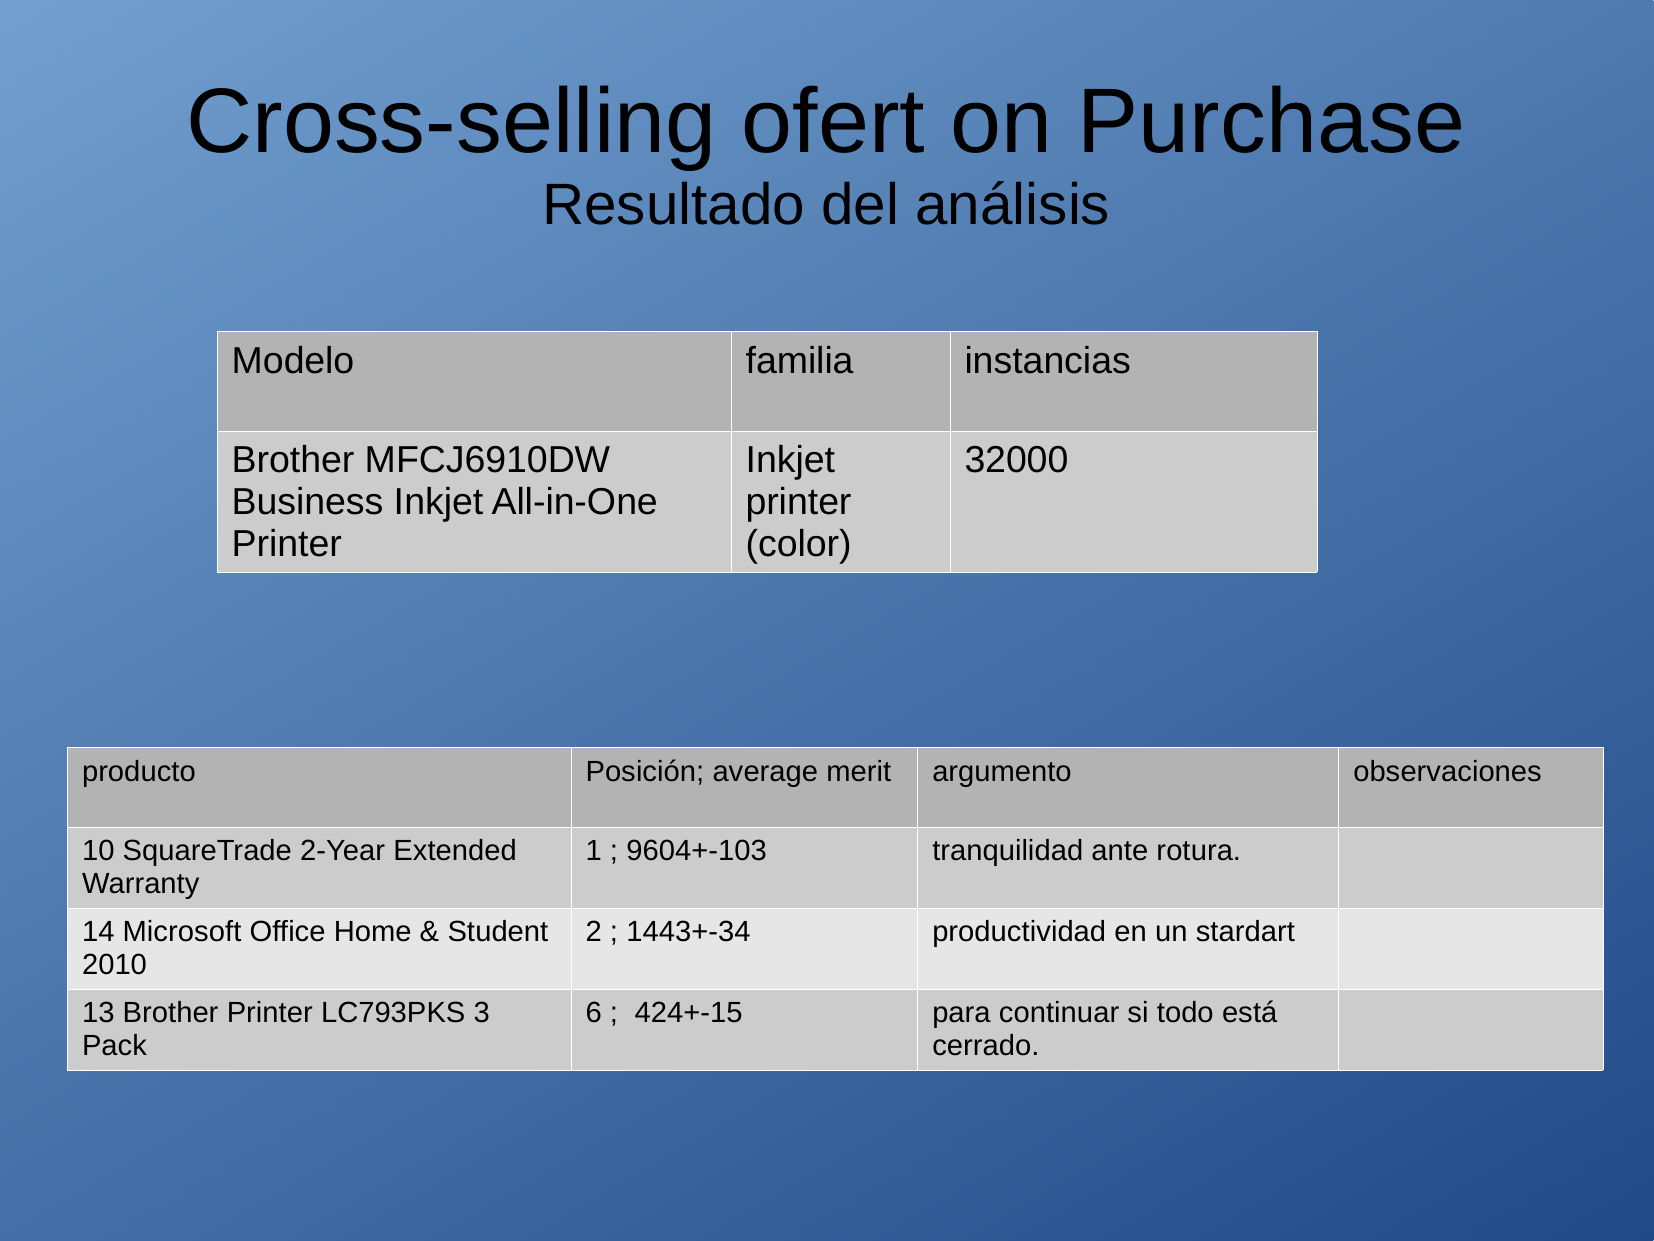

# Cross-selling ofert on Purchase Resultado del análisis
| Modelo | familia | instancias |
| --- | --- | --- |
| Brother MFCJ6910DW Business Inkjet All-in-One Printer | Inkjet printer (color) | 32000 |
| producto | Posición; average merit | argumento | observaciones |
| --- | --- | --- | --- |
| 10 SquareTrade 2-Year Extended Warranty | 1 ; 9604+-103 | tranquilidad ante rotura. | |
| 14 Microsoft Office Home & Student 2010 | 2 ; 1443+-34 | productividad en un stardart | |
| 13 Brother Printer LC793PKS 3 Pack | 6 ; 424+-15 | para continuar si todo está cerrado. | |